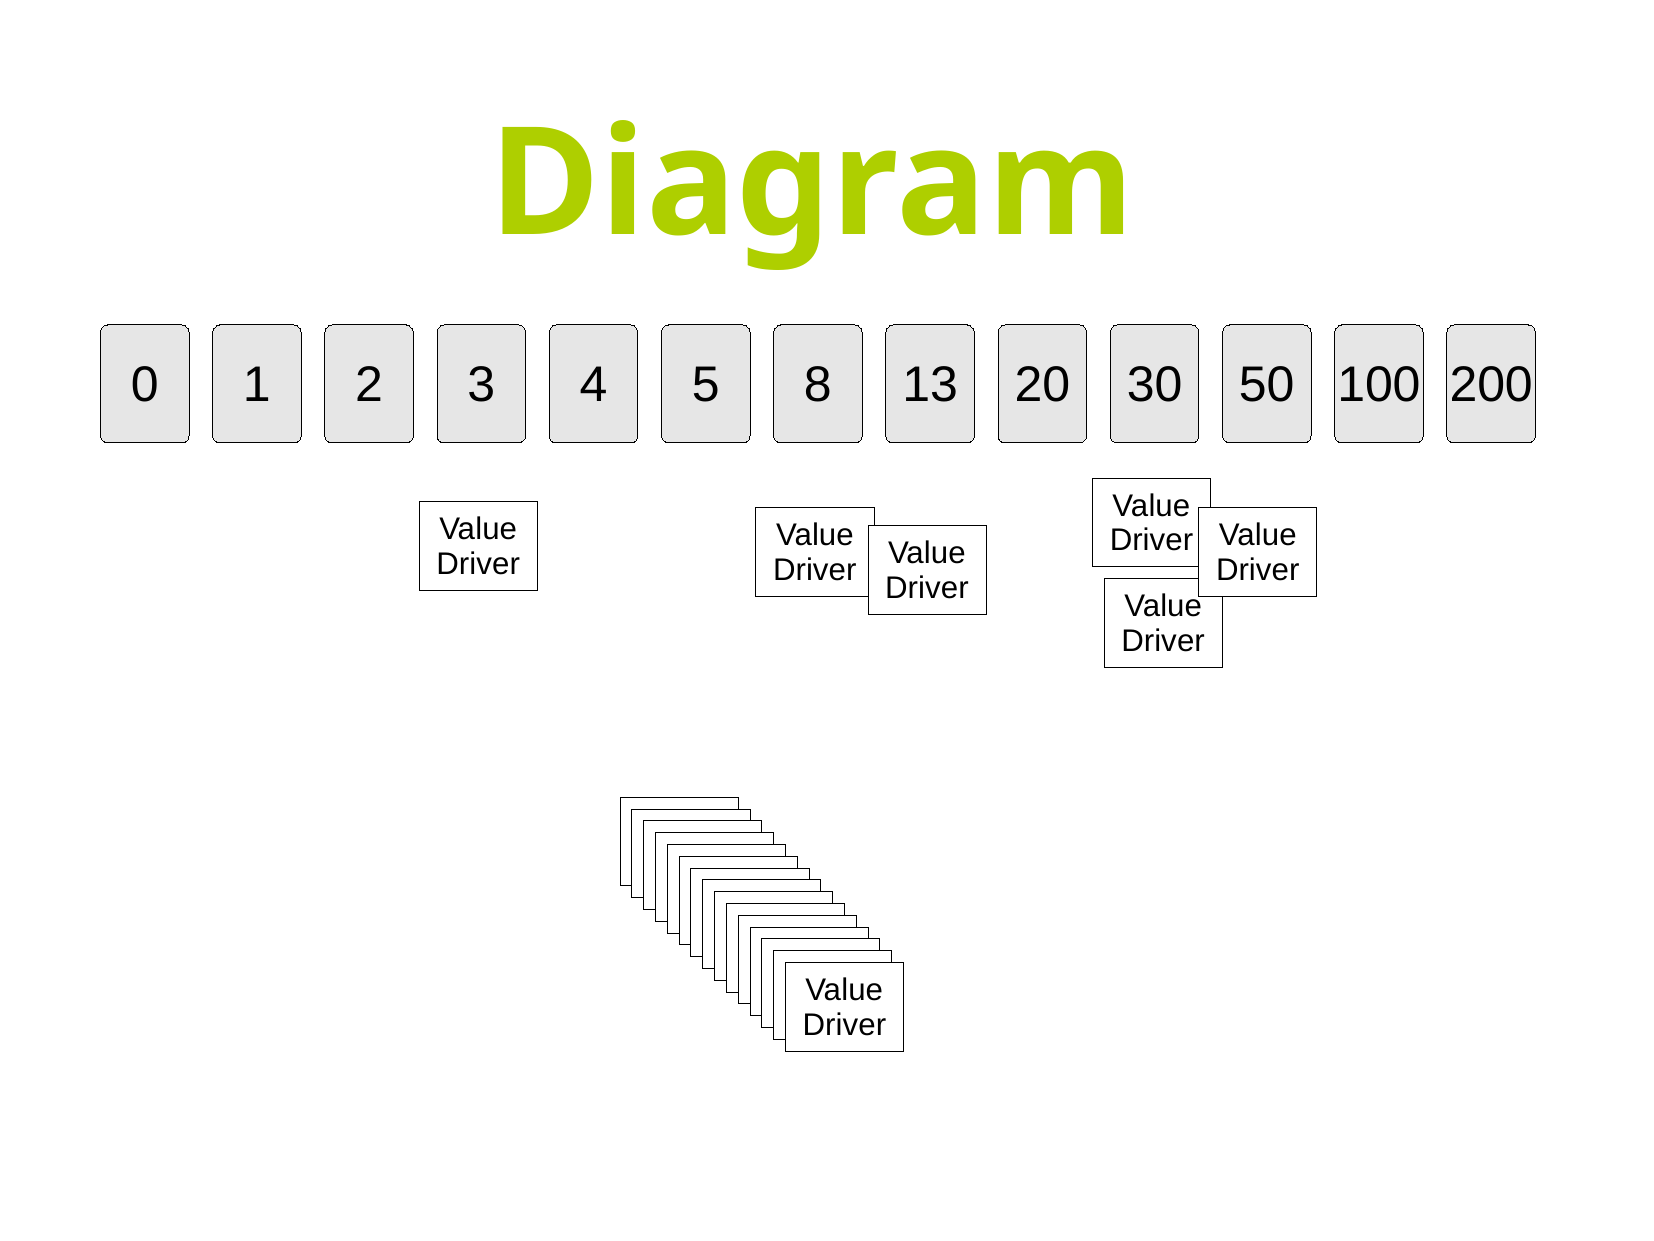

Diagram
0
1
2
3
4
5
8
13
20
30
50
100
200
Value
Driver
Value
Driver
Value
Driver
Value
Driver
Value
Driver
Value
Driver
Value
Driver
Value
Driver
Value
Driver
Value
Driver
Value
Driver
Value
Driver
Value
Driver
Value
Driver
Value
Driver
Value
Driver
Value
Driver
Value
Driver
Value
Driver
Value
Driver
Value
Driver